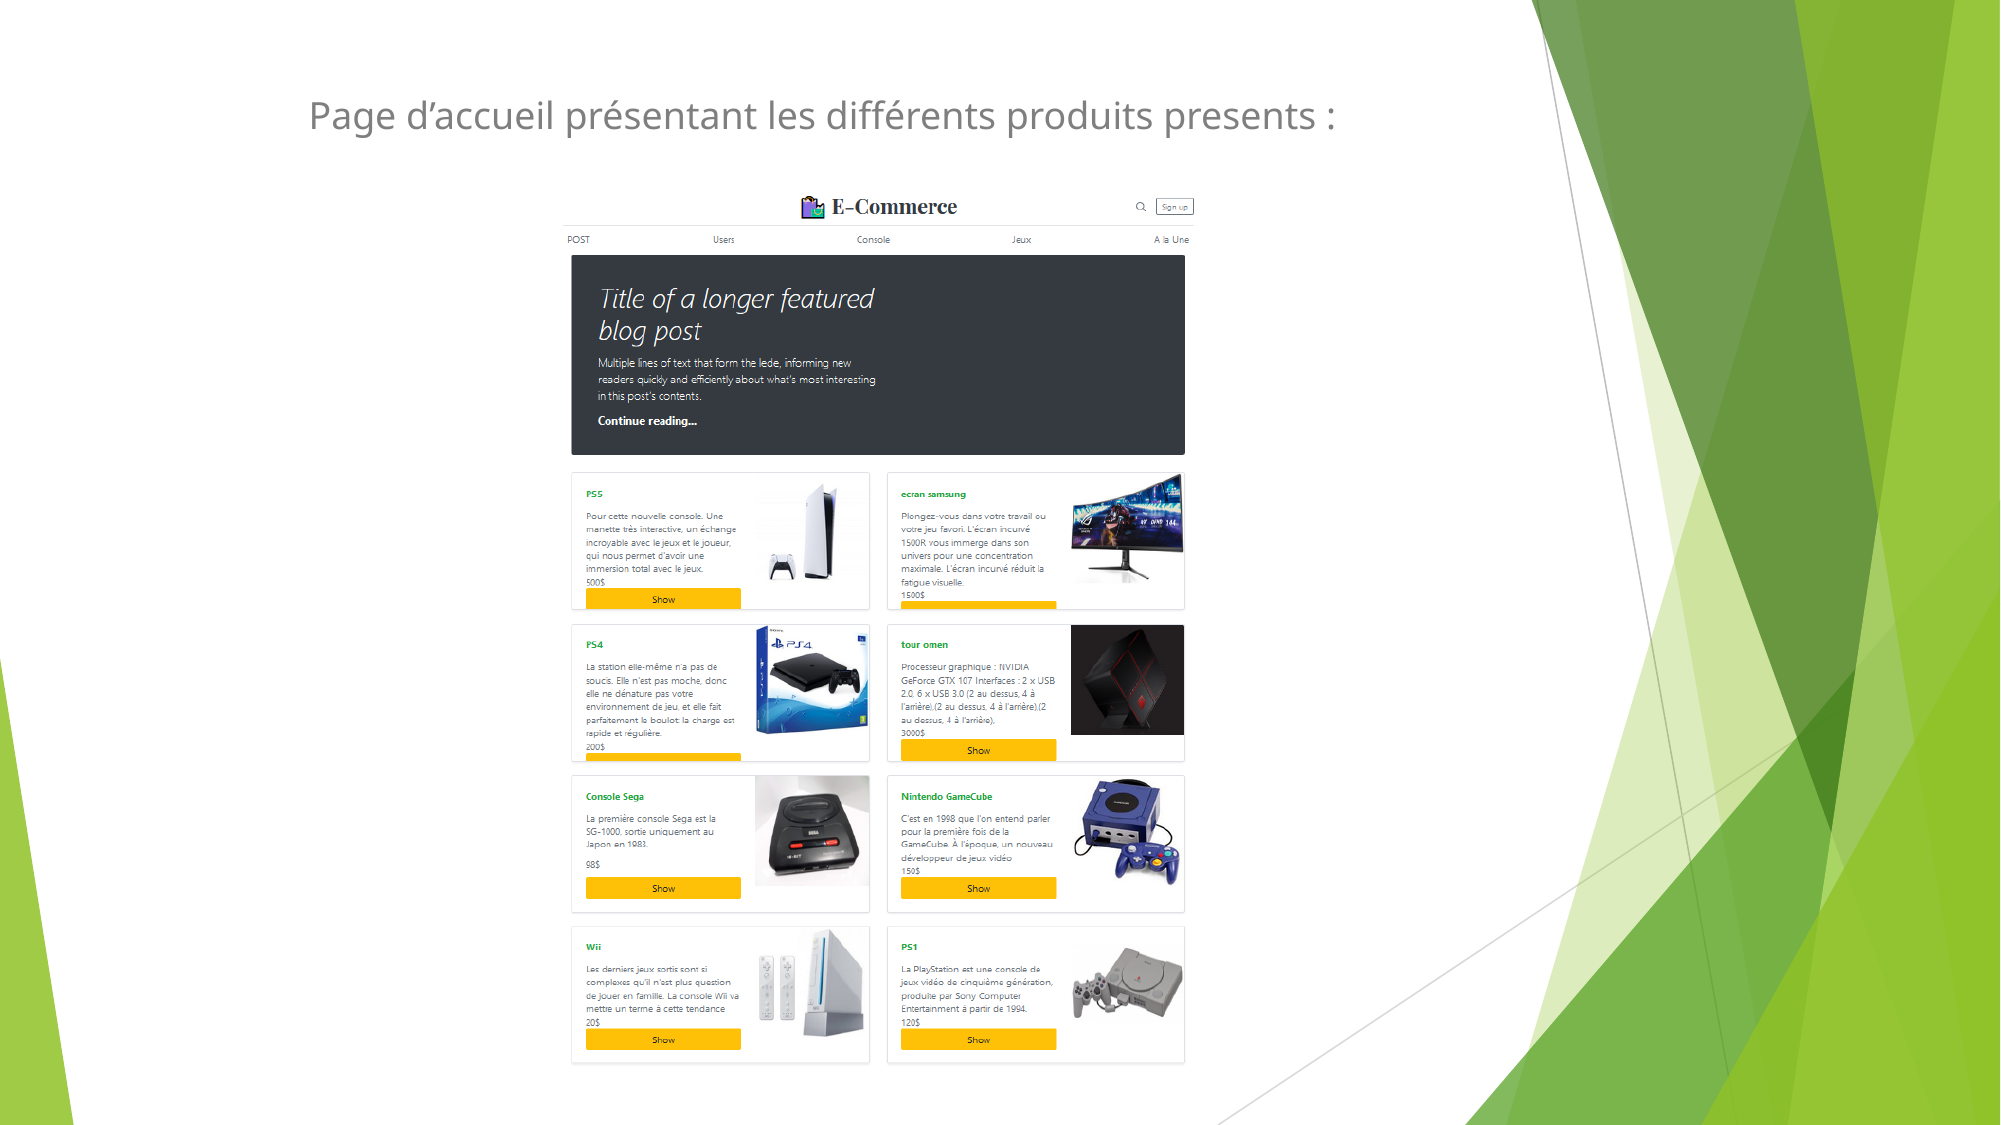

Page d’accueil présentant les différents produits presents :